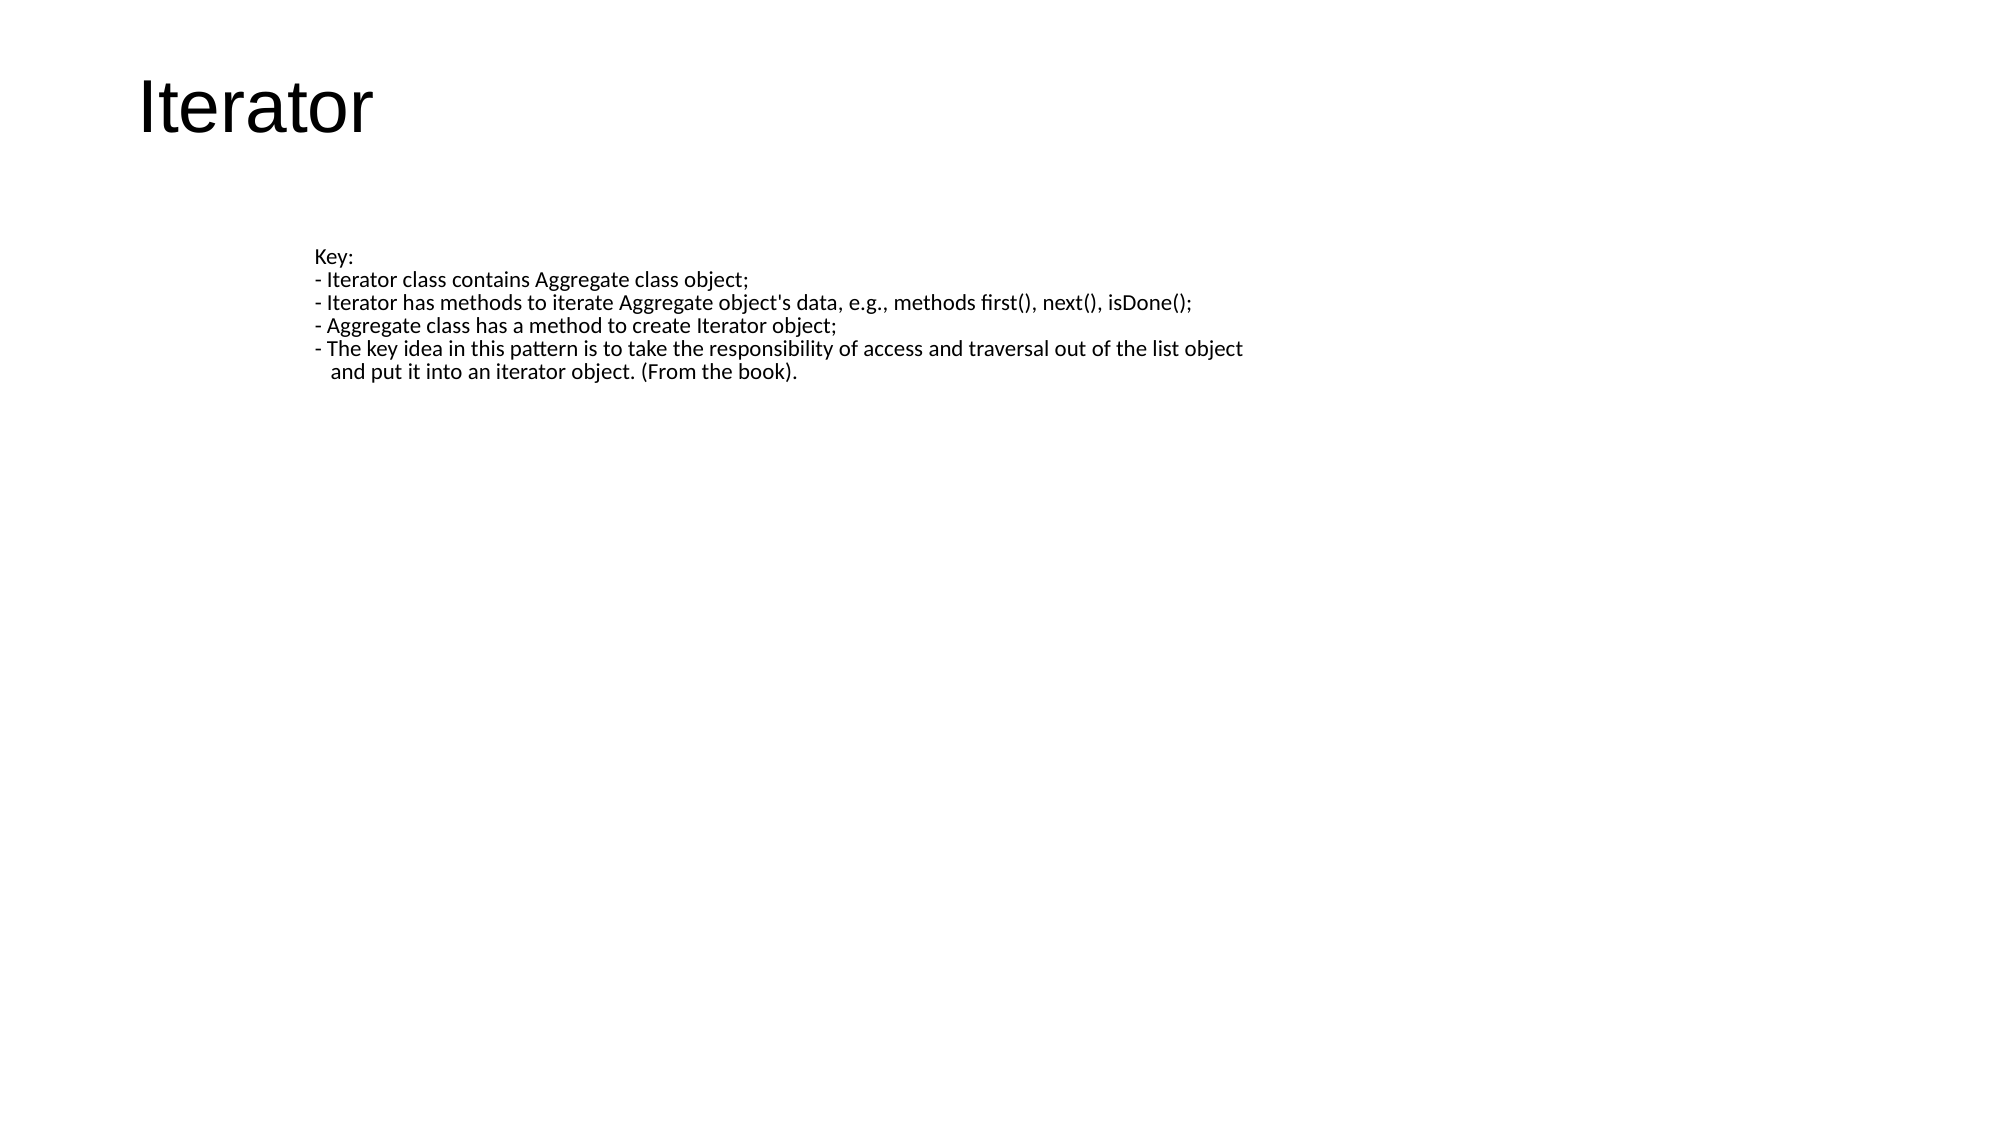

# Iterator
Key:
- Iterator class contains Aggregate class object;
- Iterator has methods to iterate Aggregate object's data, e.g., methods first(), next(), isDone();
- Aggregate class has a method to create Iterator object;
- The key idea in this pattern is to take the responsibility of access and traversal out of the list object
 and put it into an iterator object. (From the book).